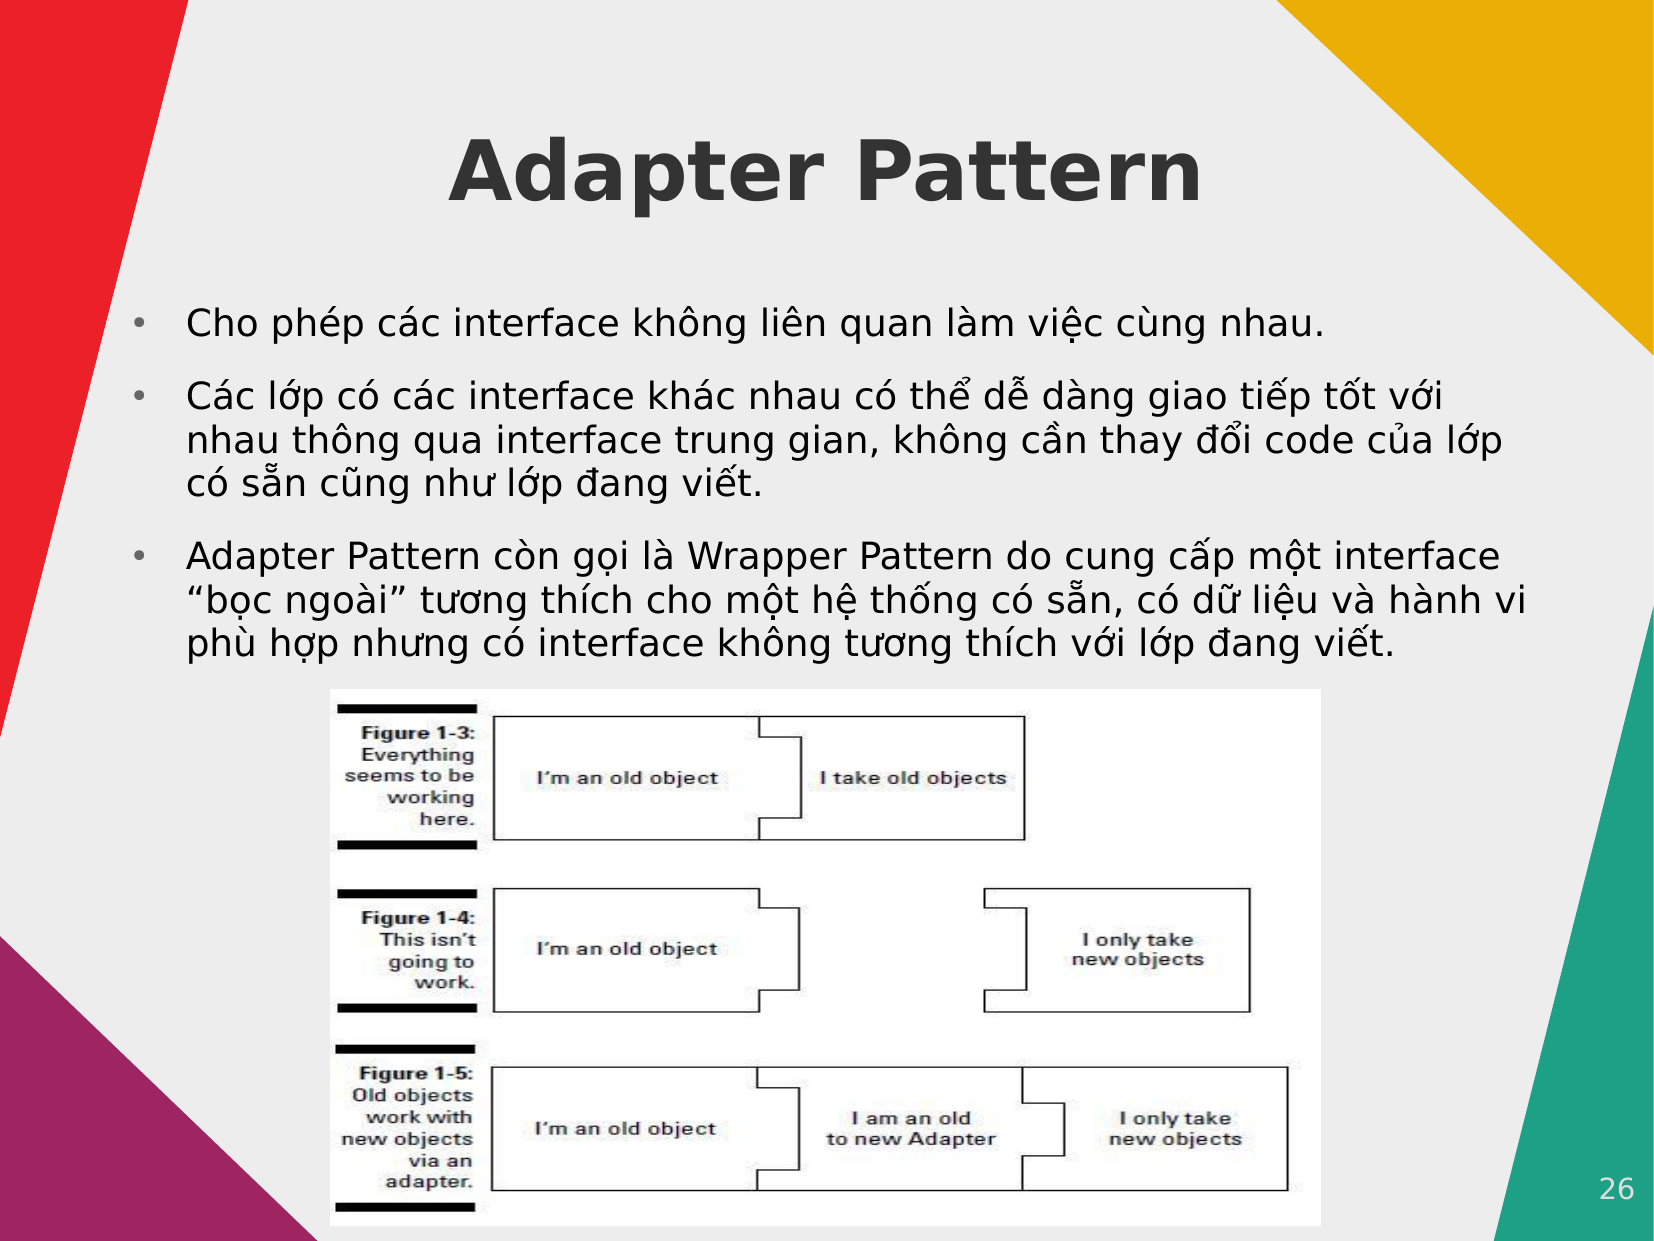

# Adapter Pattern
Cho phép các interface không liên quan làm việc cùng nhau.
Các lớp có các interface khác nhau có thể dễ dàng giao tiếp tốt với nhau thông qua interface trung gian, không cần thay đổi code của lớp có sẵn cũng như lớp đang viết.
Adapter Pattern còn gọi là Wrapper Pattern do cung cấp một interface “bọc ngoài” tương thích cho một hệ thống có sẵn, có dữ liệu và hành vi phù hợp nhưng có interface không tương thích với lớp đang viết.
26